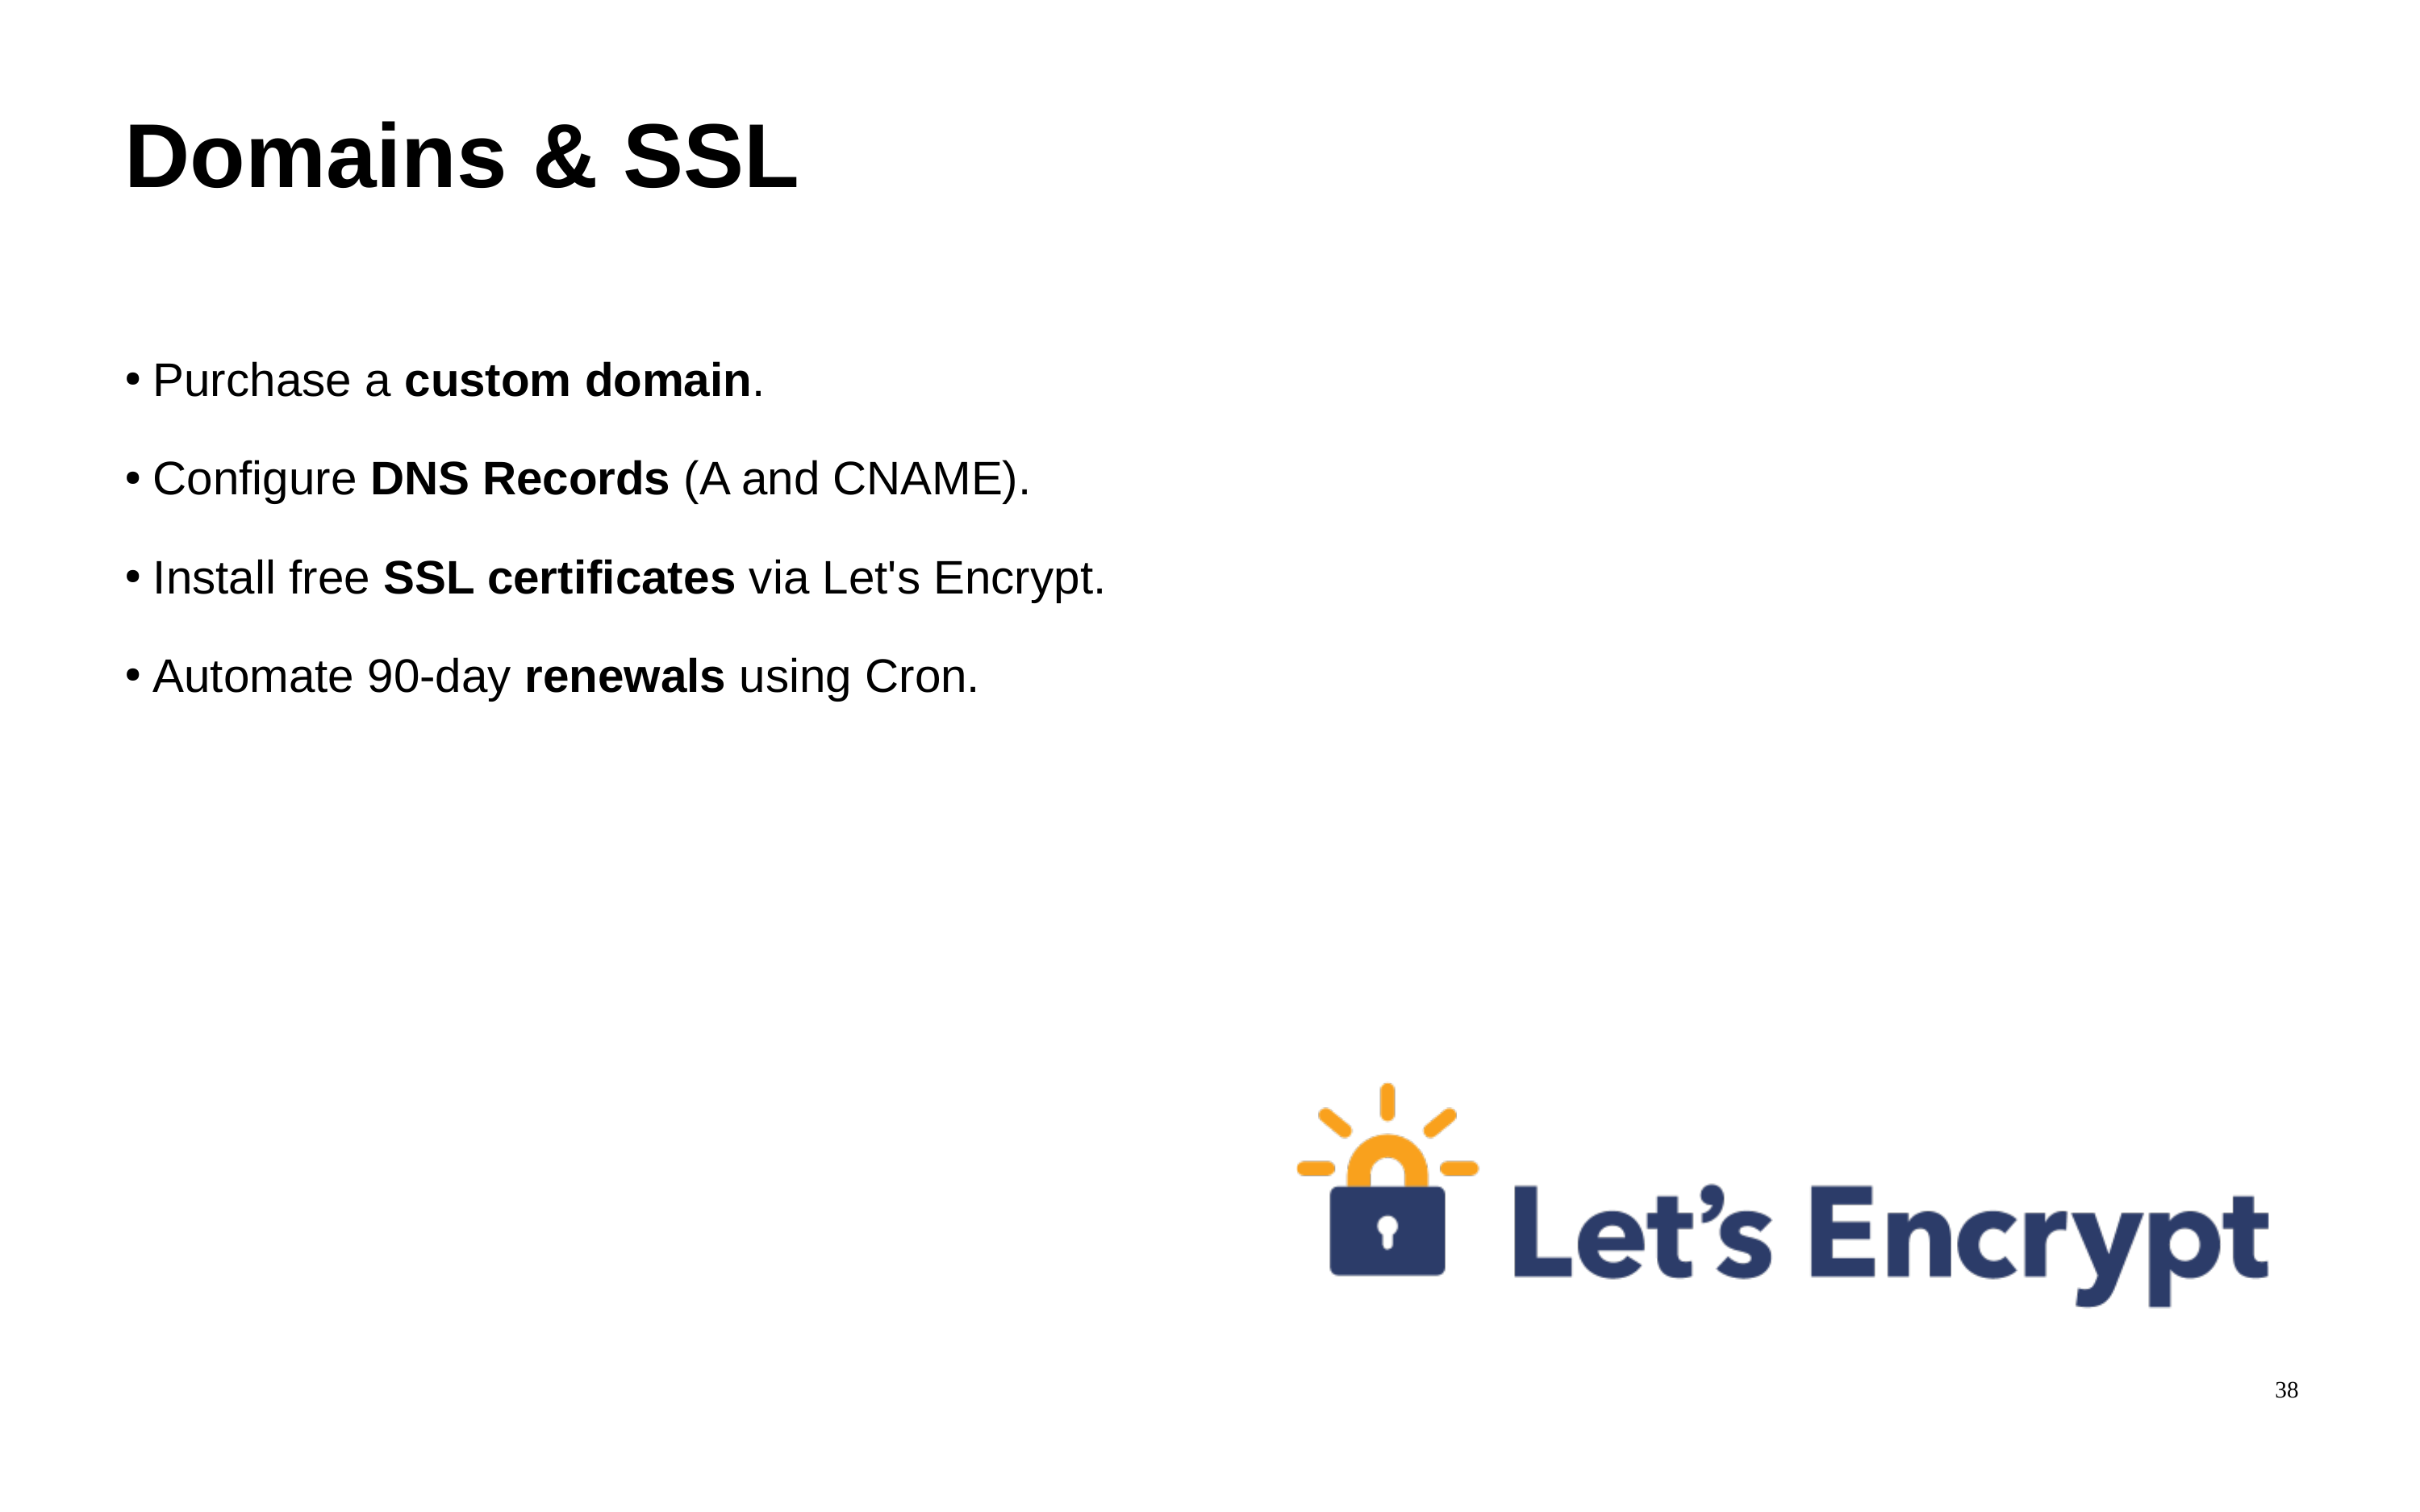

Domains & SSL
Purchase a custom domain.
Configure DNS Records (A and CNAME).
Install free SSL certificates via Let's Encrypt.
Automate 90-day renewals using Cron.
38